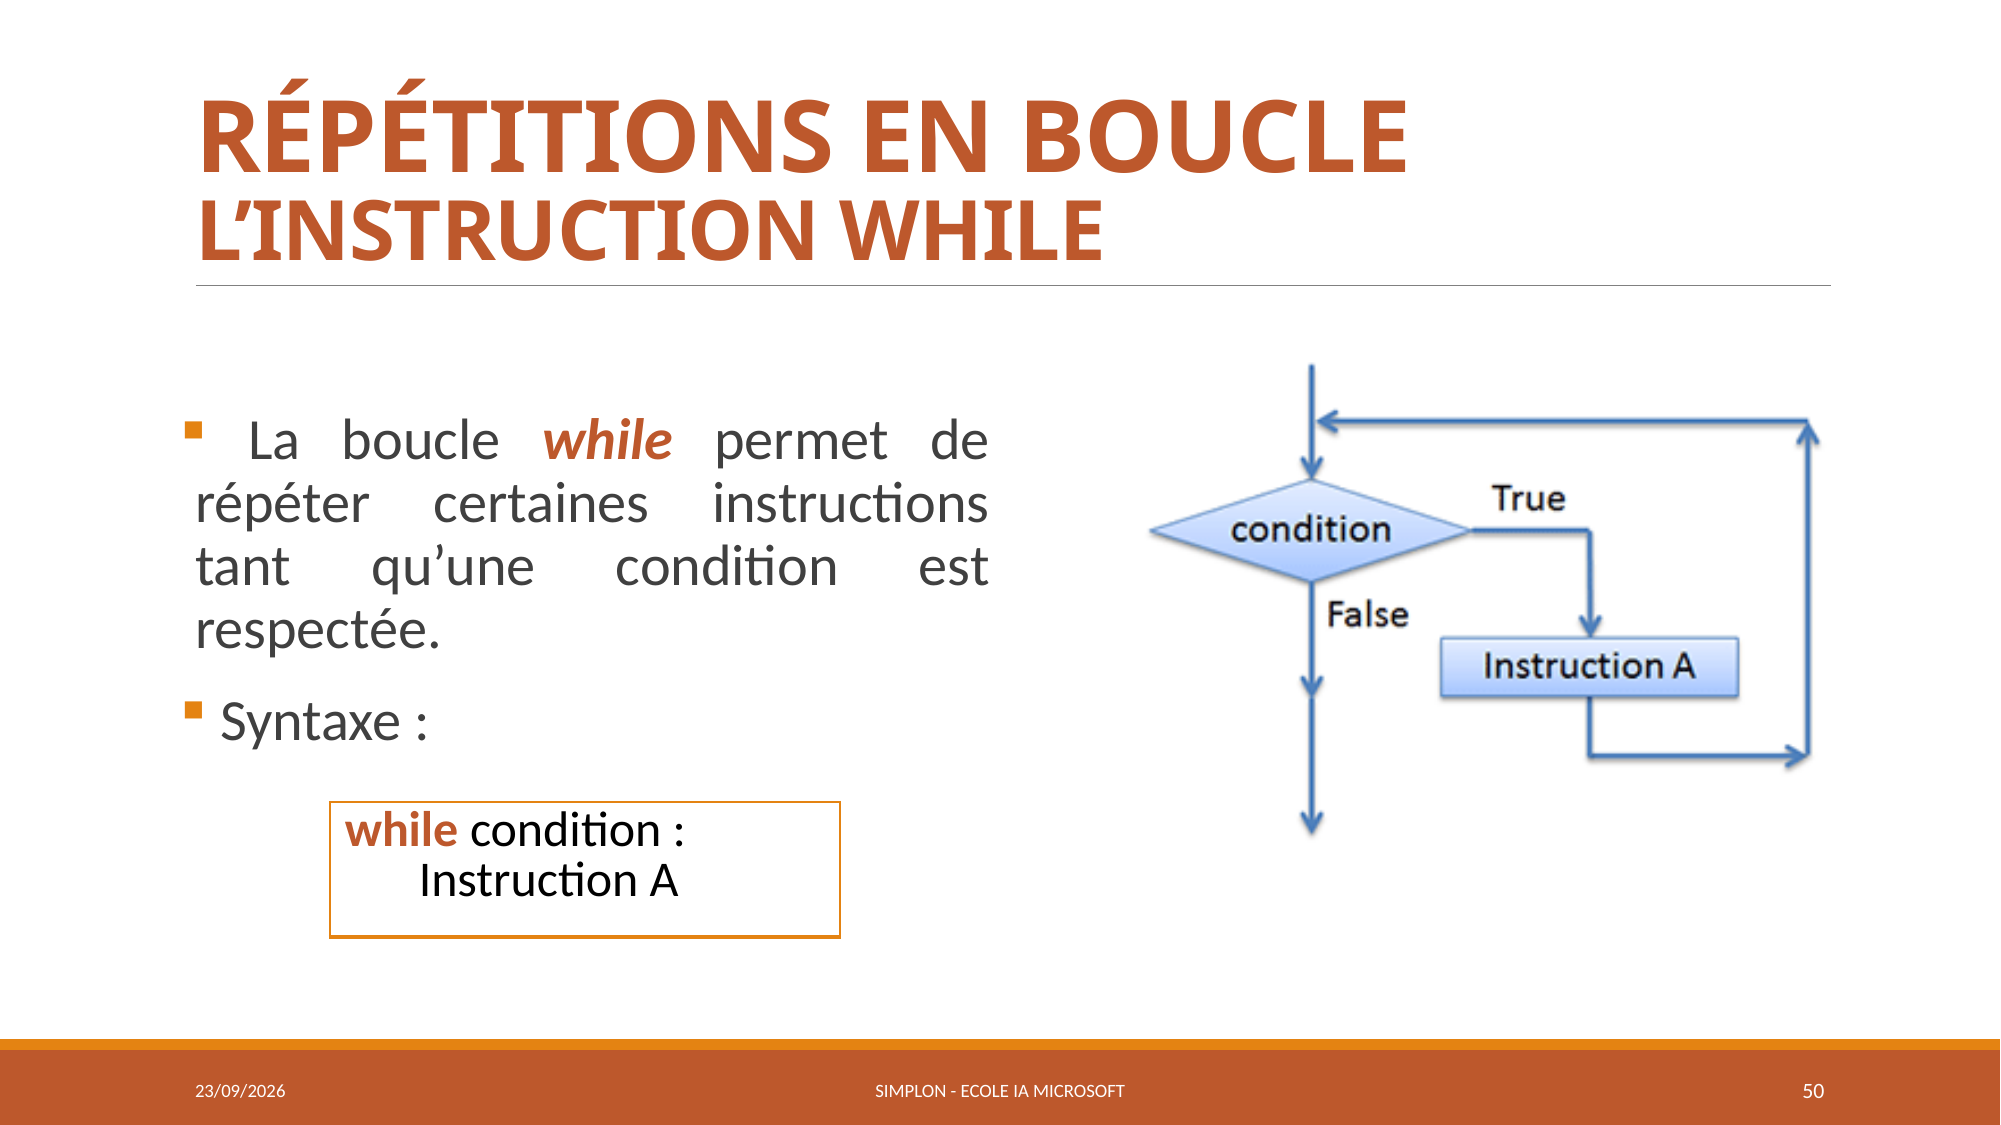

# RÉPÉTITIONS EN BOUCLE L’INSTRUCTION WHILE
 La boucle while permet de répéter certaines instructions tant qu’une condition est respectée.
 Syntaxe :
| while condition : Instruction A |
| --- |
Simplon - Ecole IA Microsoft